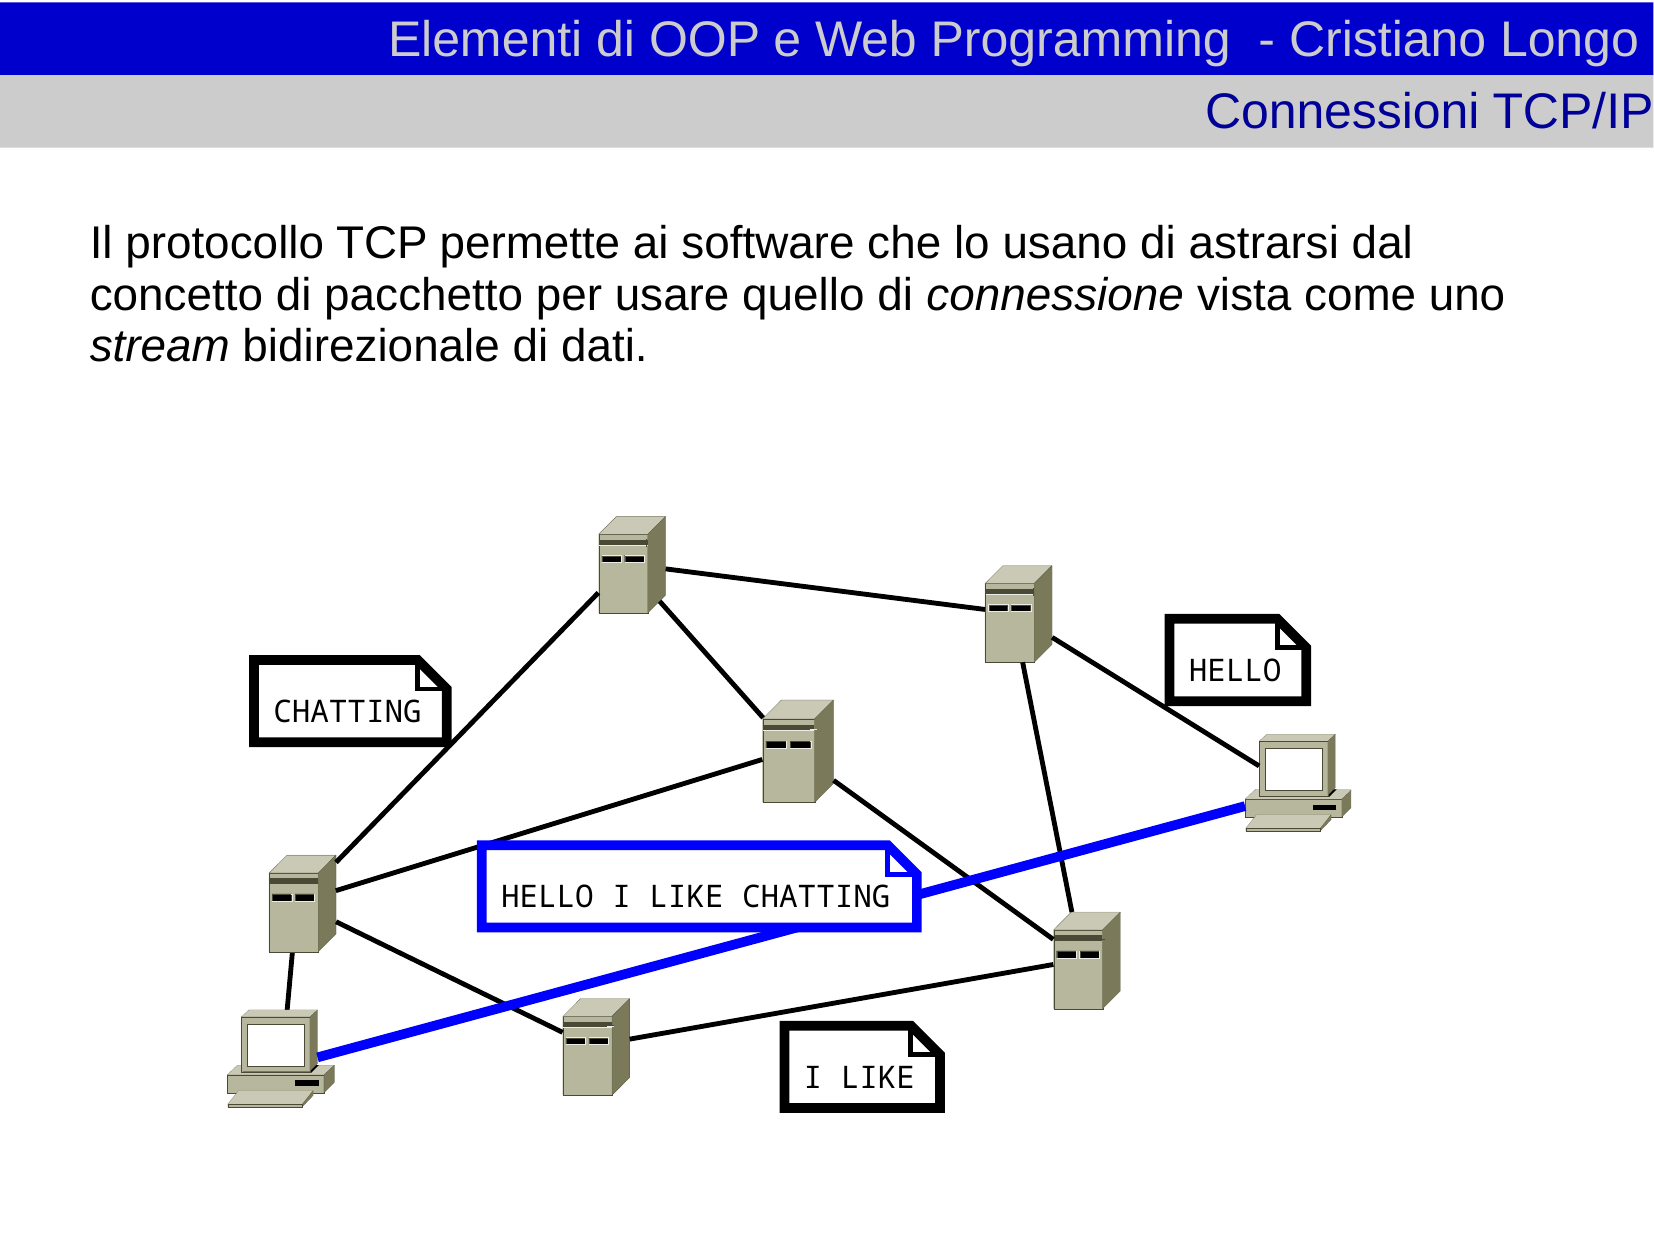

# Elementi di OOP e Web Programming - Cristiano Longo
Connessioni TCP/IP
Il protocollo TCP permette ai software che lo usano di astrarsi dal concetto di pacchetto per usare quello di connessione vista come uno stream bidirezionale di dati.
| Utente | Cane |
| --- | --- |
| alice | fuffy |
| charlie | doggy |
| charlie | pluto |
| bob | fuffy |